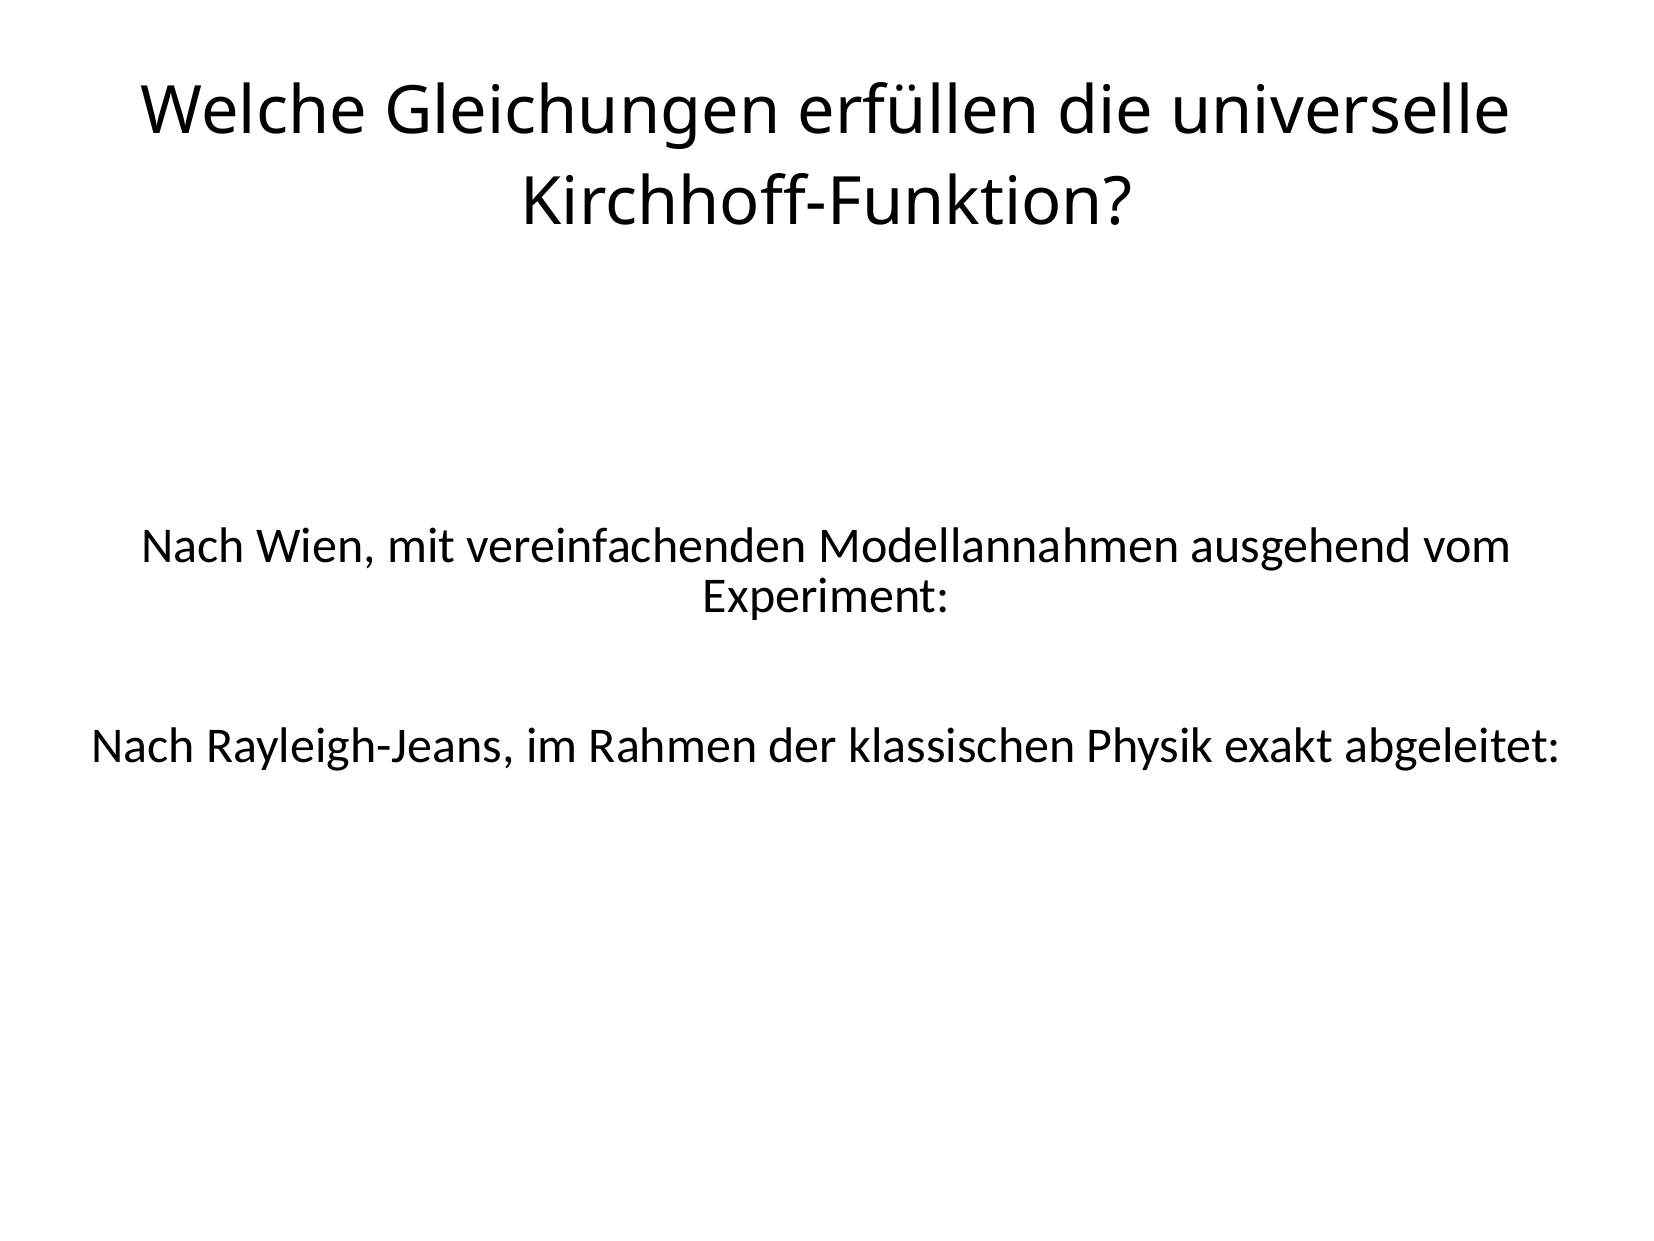

# Welche Gleichungen erfüllen die universelle Kirchhoff-Funktion?
Nach Wien, mit vereinfachenden Modellannahmen ausgehend vom Experiment:
Nach Rayleigh-Jeans, im Rahmen der klassischen Physik exakt abgeleitet: